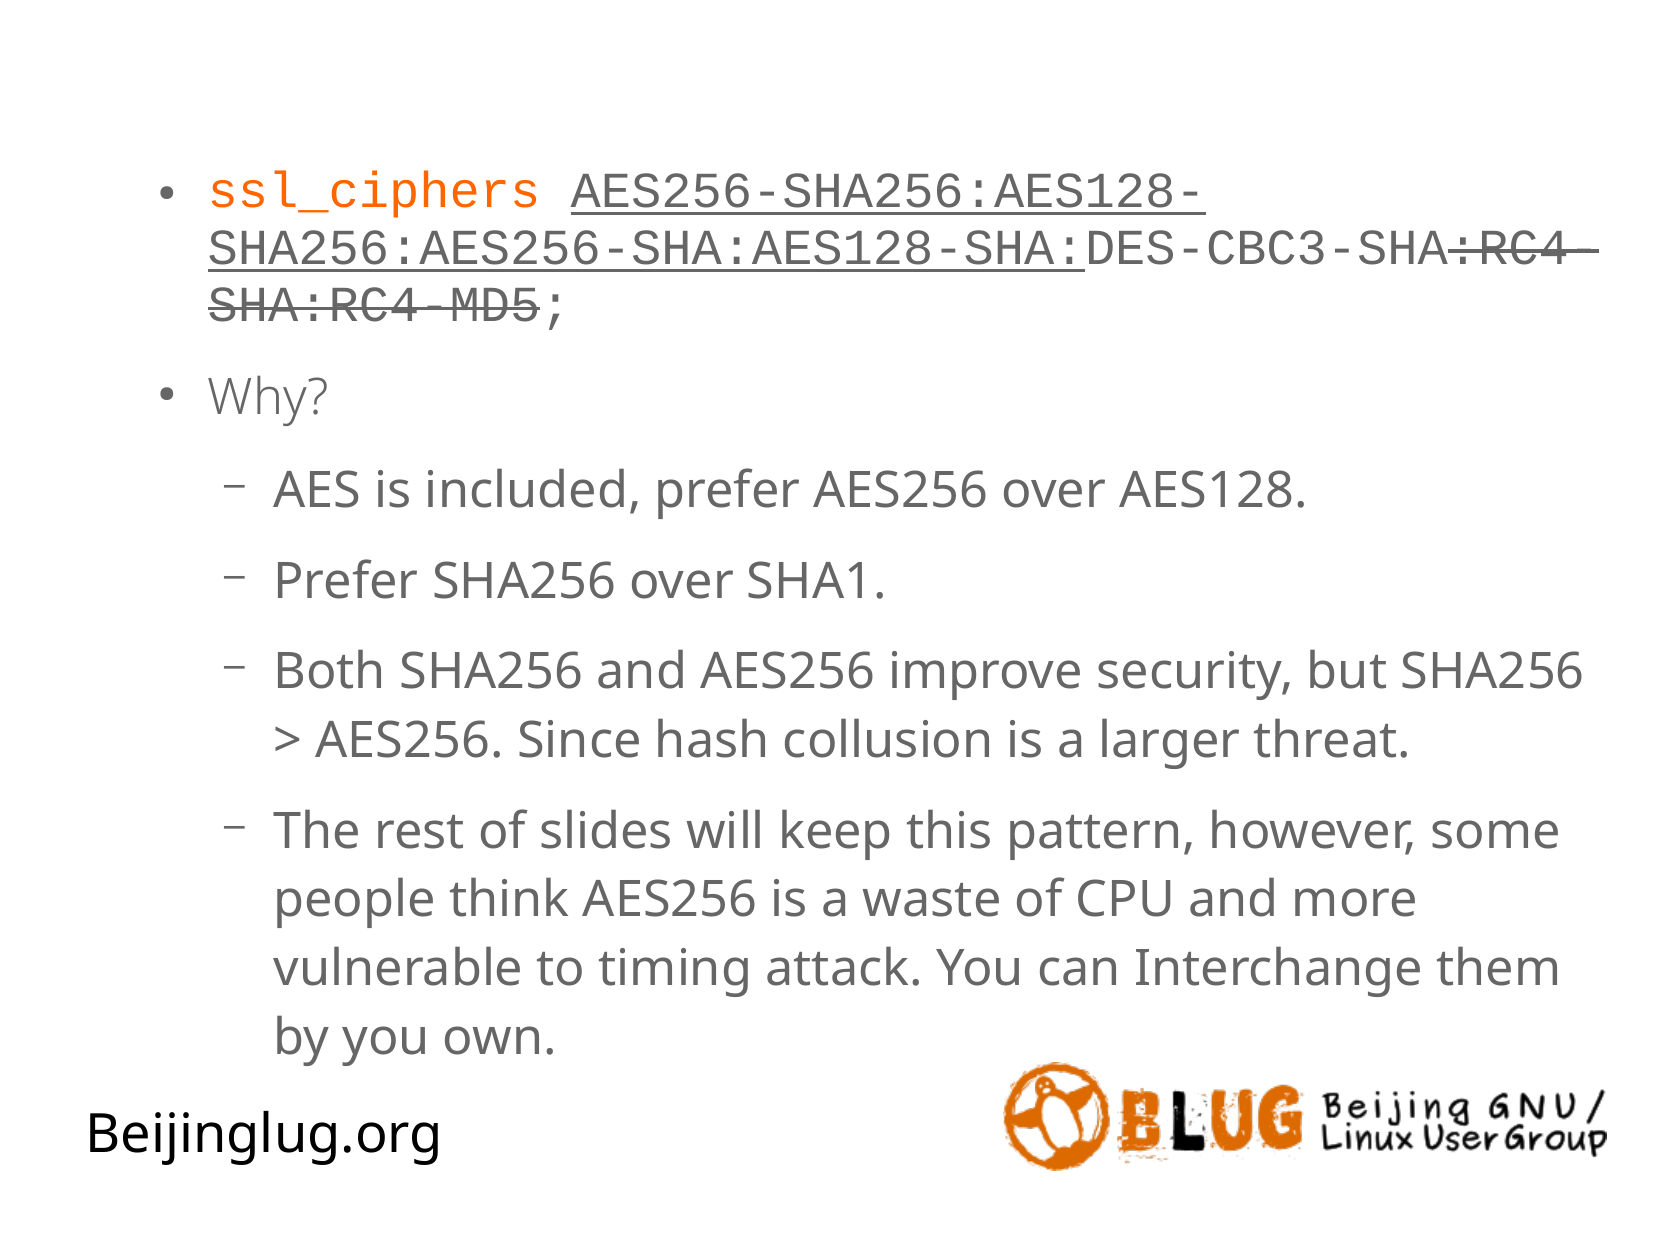

# ssl_ciphers AES256-SHA256:AES128-SHA256:AES256-SHA:AES128-SHA:DES-CBC3-SHA:RC4-SHA:RC4-MD5;
Why?
AES is included, prefer AES256 over AES128.
Prefer SHA256 over SHA1.
Both SHA256 and AES256 improve security, but SHA256 > AES256. Since hash collusion is a larger threat.
The rest of slides will keep this pattern, however, some people think AES256 is a waste of CPU and more vulnerable to timing attack. You can Interchange them by you own.